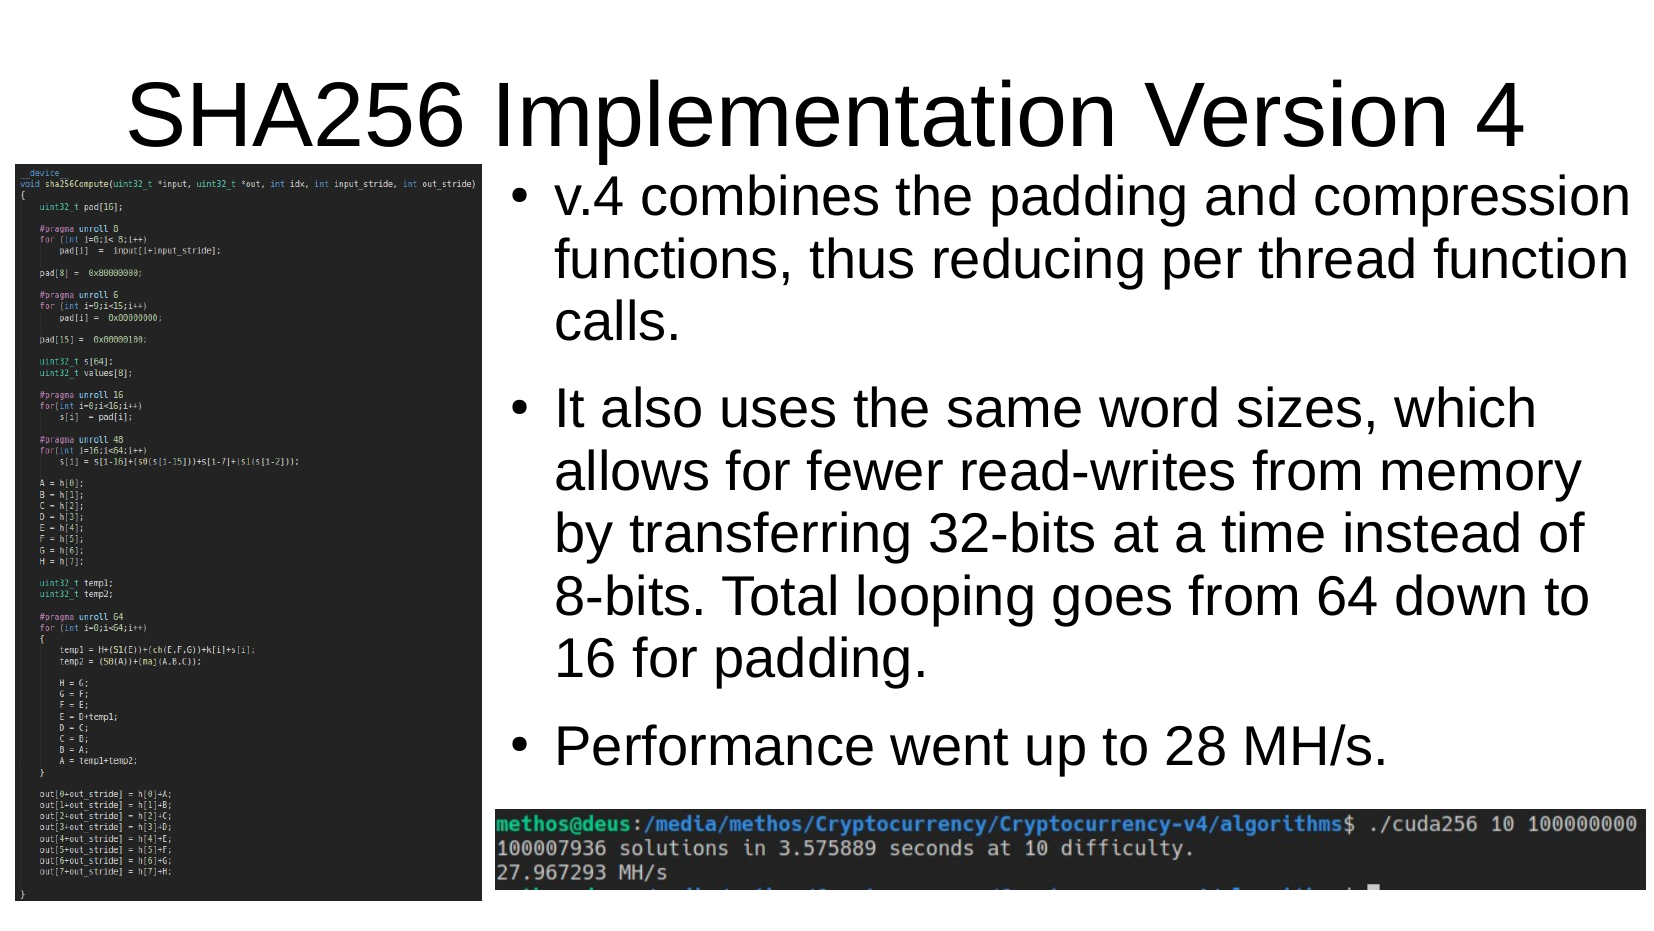

# SHA256 Implementation Version 4
v.4 combines the padding and compression functions, thus reducing per thread function calls.
It also uses the same word sizes, which allows for fewer read-writes from memory by transferring 32-bits at a time instead of 8-bits. Total looping goes from 64 down to 16 for padding.
Performance went up to 28 MH/s.